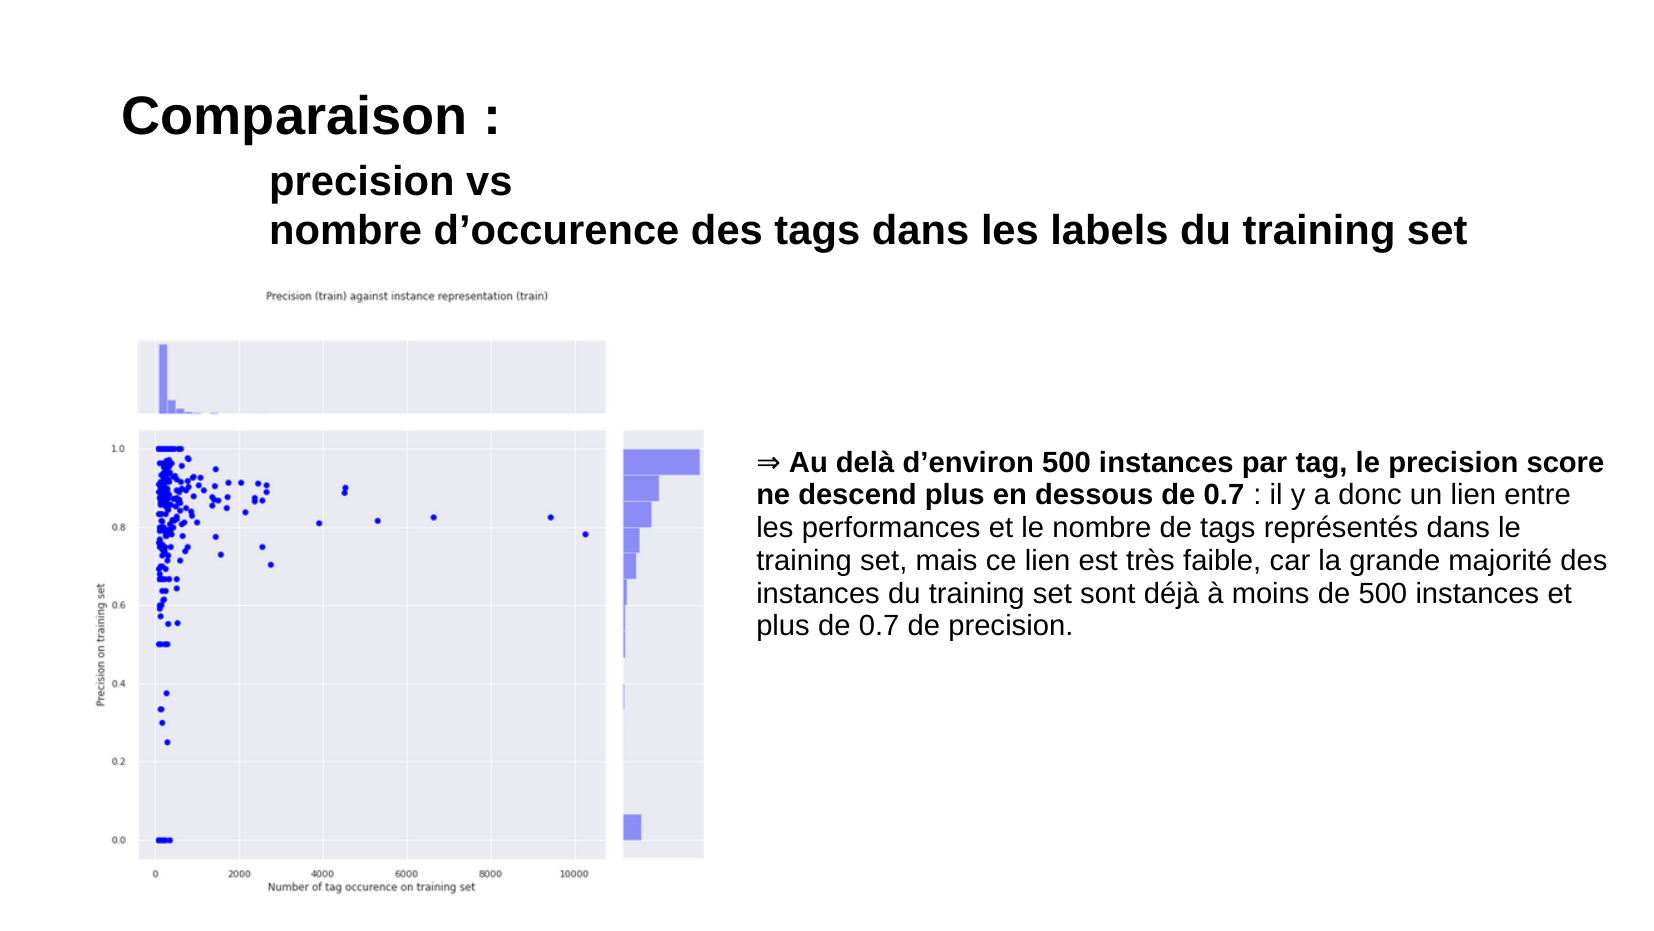

Comparaison :
		precision vs
		nombre d’occurence des tags dans les labels du training set
⇒ Au delà d’environ 500 instances par tag, le precision score ne descend plus en dessous de 0.7 : il y a donc un lien entre les performances et le nombre de tags représentés dans le training set, mais ce lien est très faible, car la grande majorité des instances du training set sont déjà à moins de 500 instances et plus de 0.7 de precision.